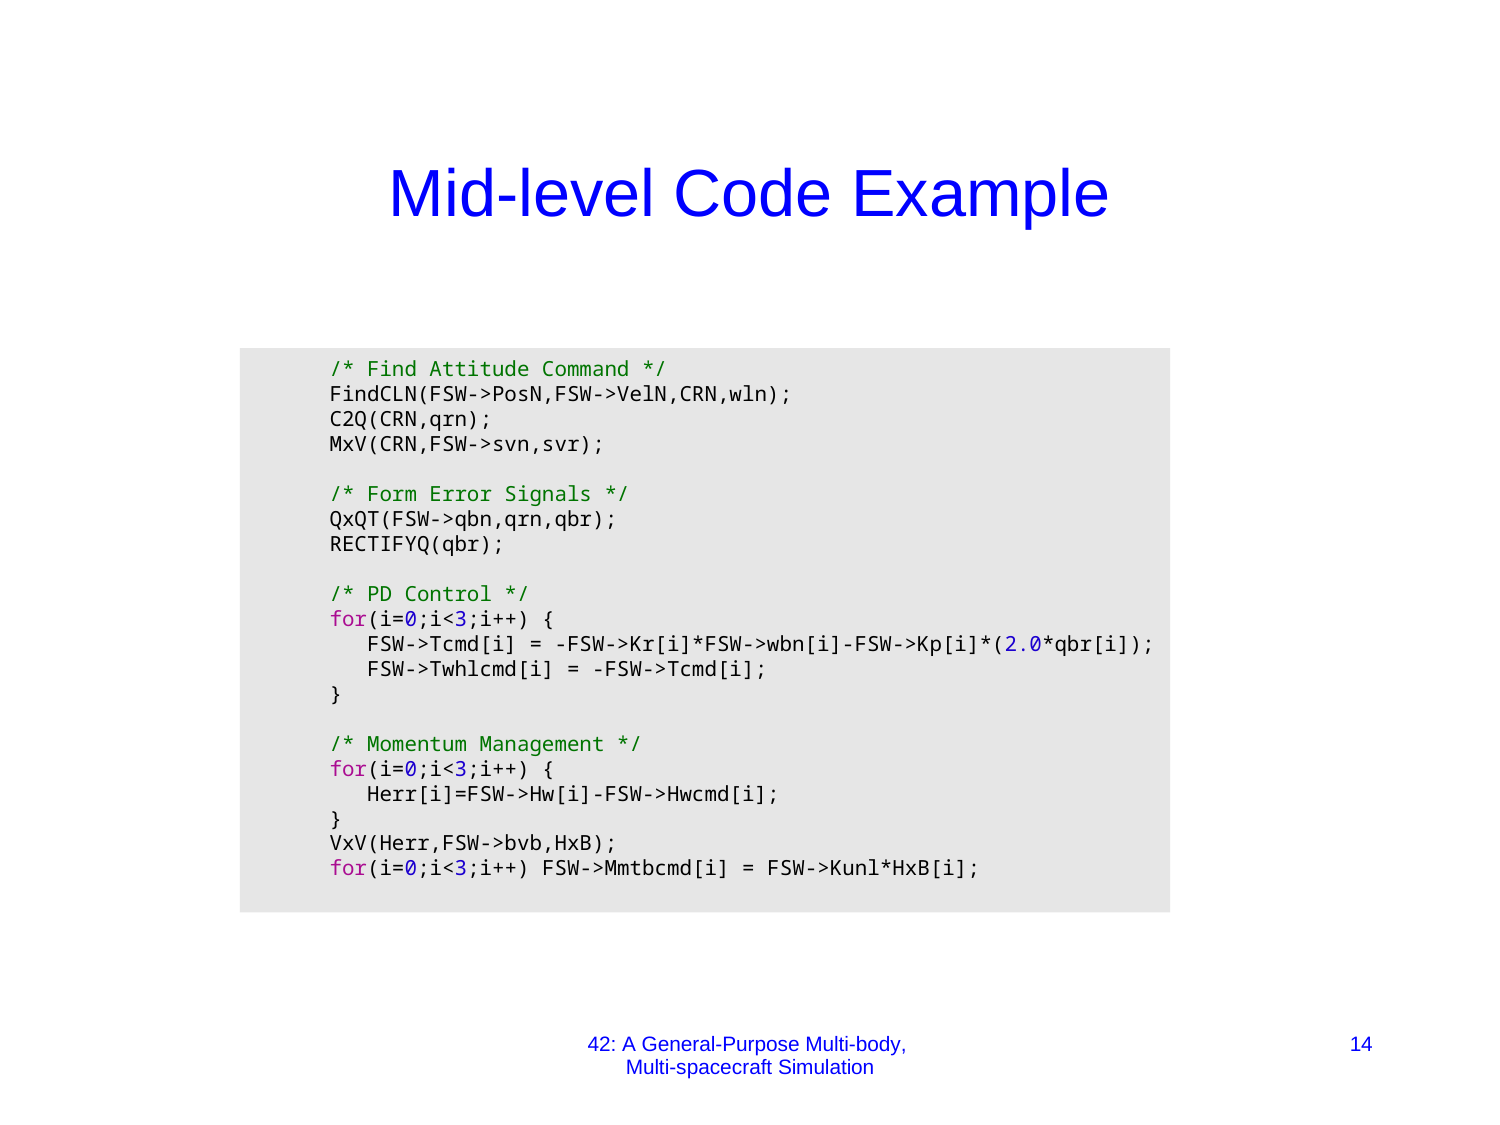

# Mid-level Code Example
 /* Find Attitude Command */
 FindCLN(FSW->PosN,FSW->VelN,CRN,wln);
 C2Q(CRN,qrn);
 MxV(CRN,FSW->svn,svr);
 /* Form Error Signals */
 QxQT(FSW->qbn,qrn,qbr);
 RECTIFYQ(qbr);
 /* PD Control */
 for(i=0;i<3;i++) {
 FSW->Tcmd[i] = -FSW->Kr[i]*FSW->wbn[i]-FSW->Kp[i]*(2.0*qbr[i]);
 FSW->Twhlcmd[i] = -FSW->Tcmd[i];
 }
 /* Momentum Management */
 for(i=0;i<3;i++) {
 Herr[i]=FSW->Hw[i]-FSW->Hwcmd[i];
 }
 VxV(Herr,FSW->bvb,HxB);
 for(i=0;i<3;i++) FSW->Mmtbcmd[i] = FSW->Kunl*HxB[i];
42: The Mostly Harmless Simulation
14